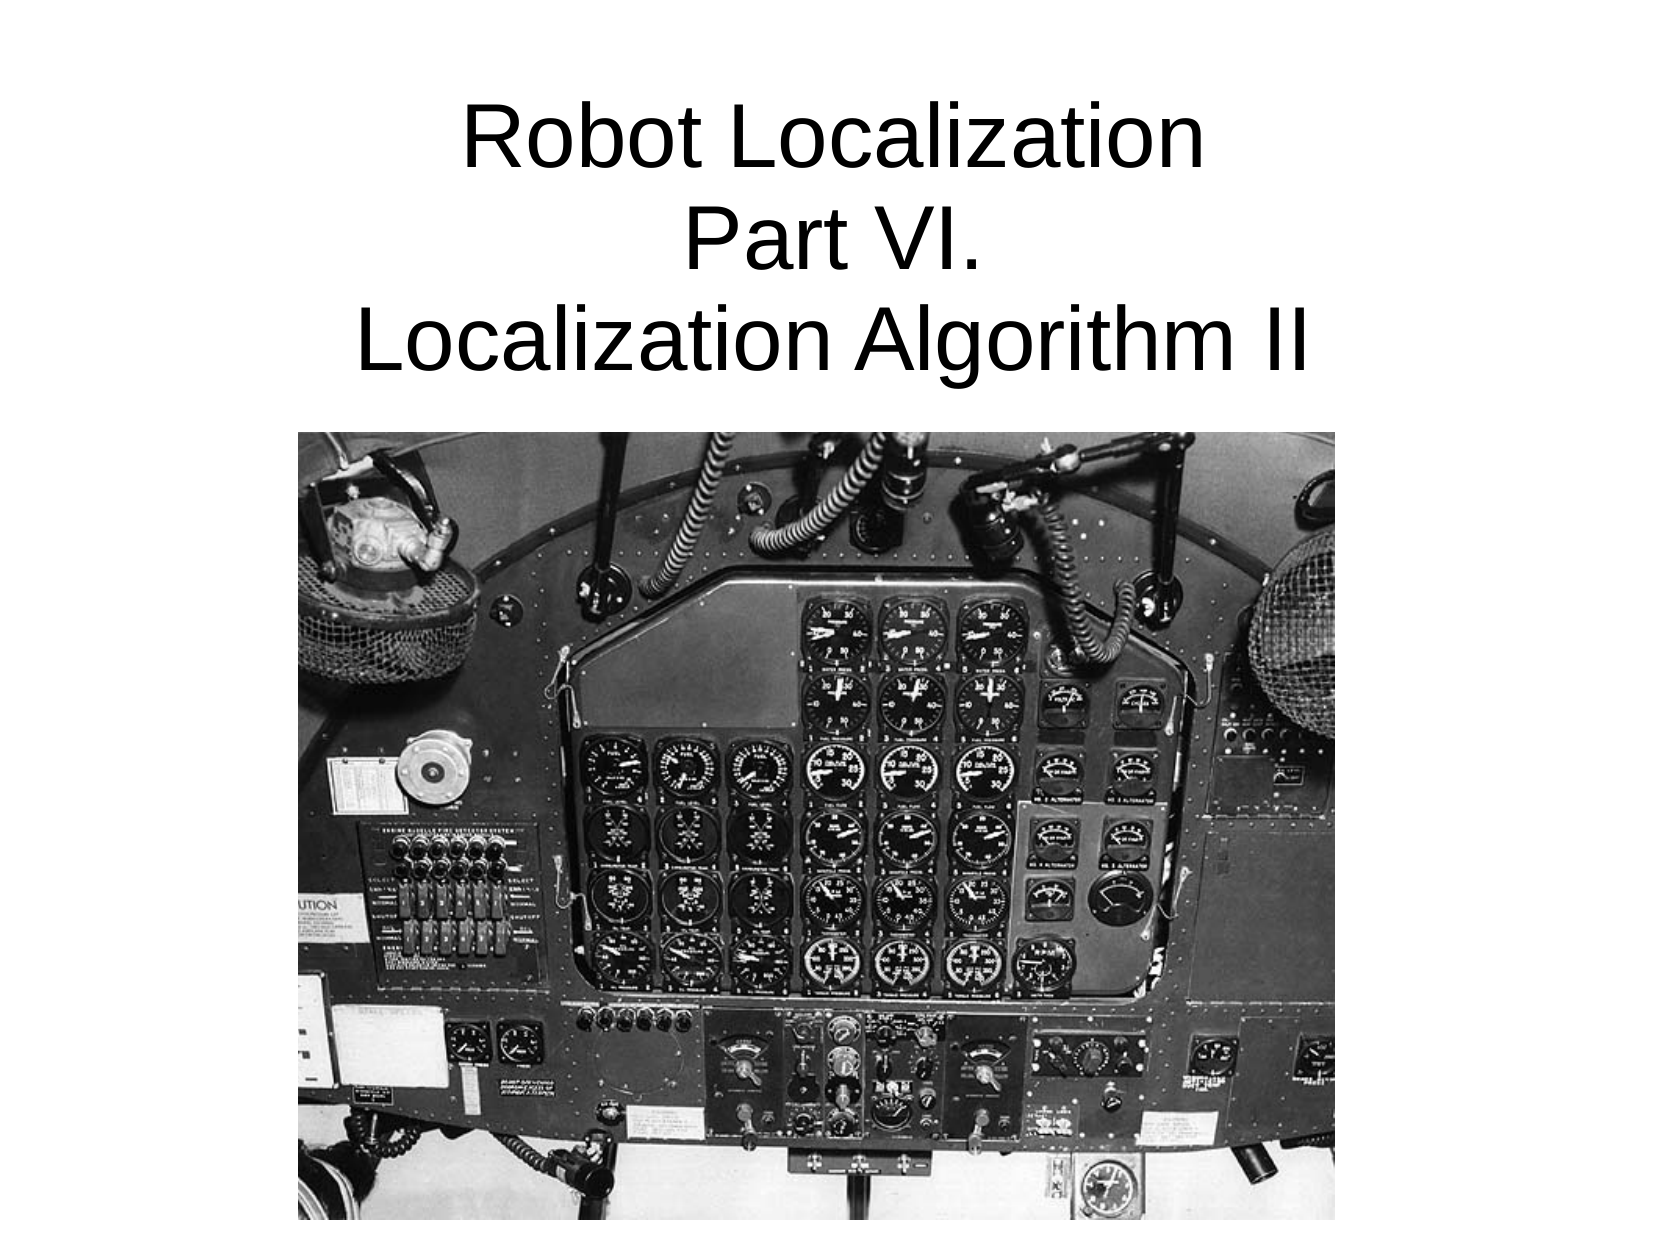

# Robot Localization Part VI. Localization Algorithm II